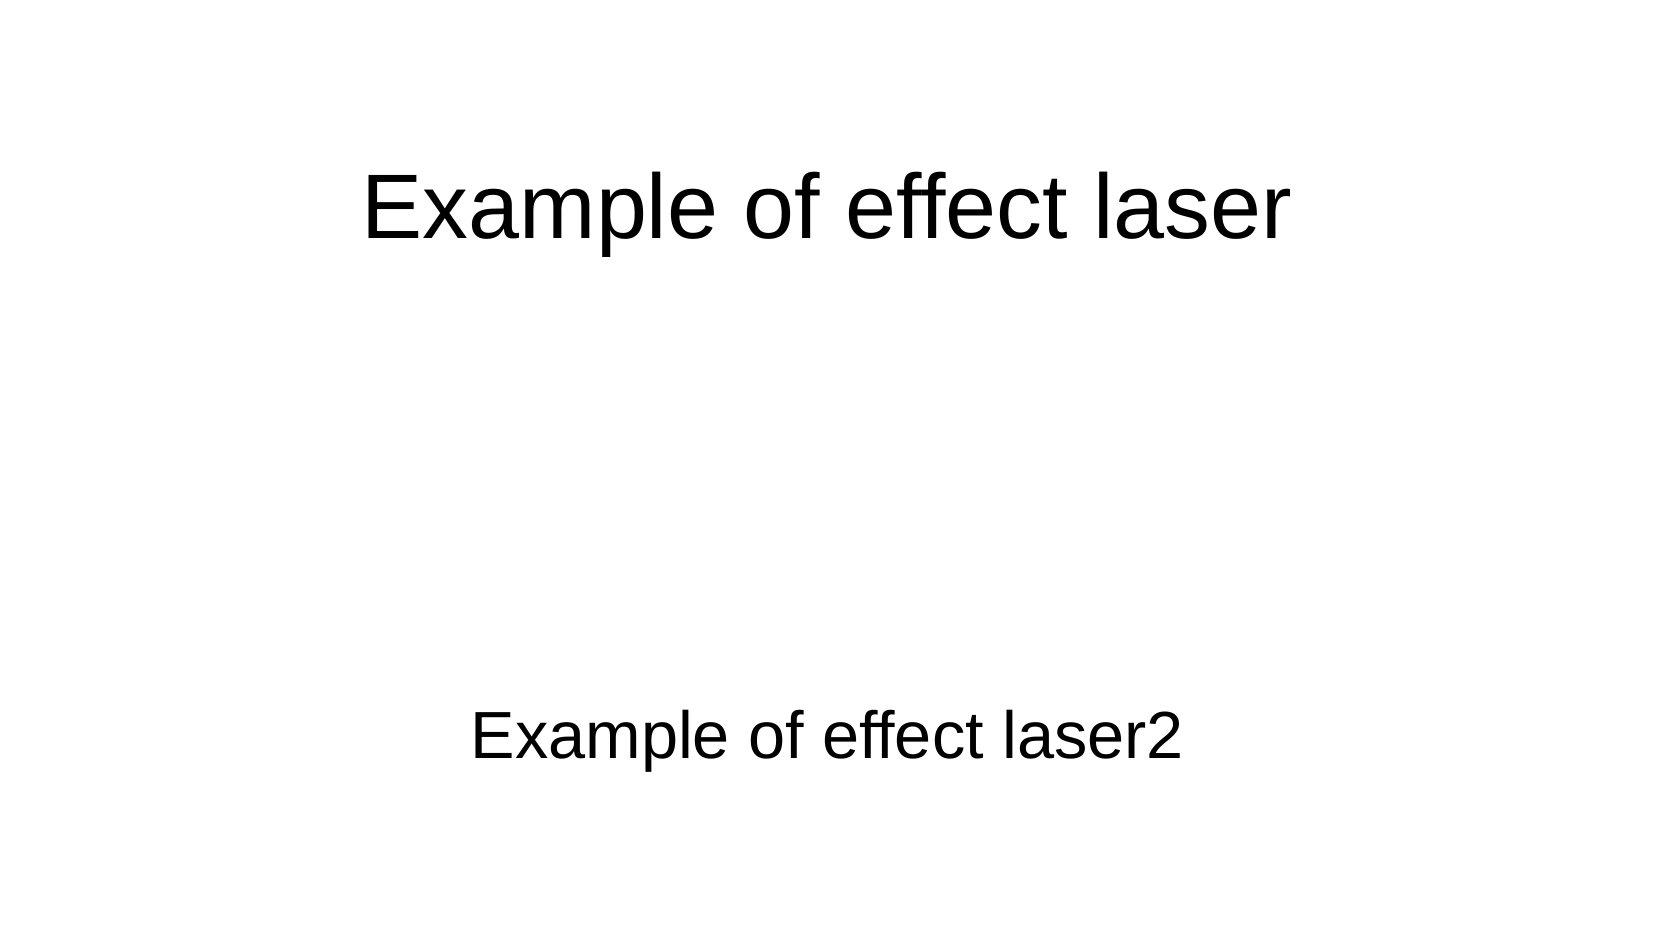

# Example of effect laser
Example of effect laser2